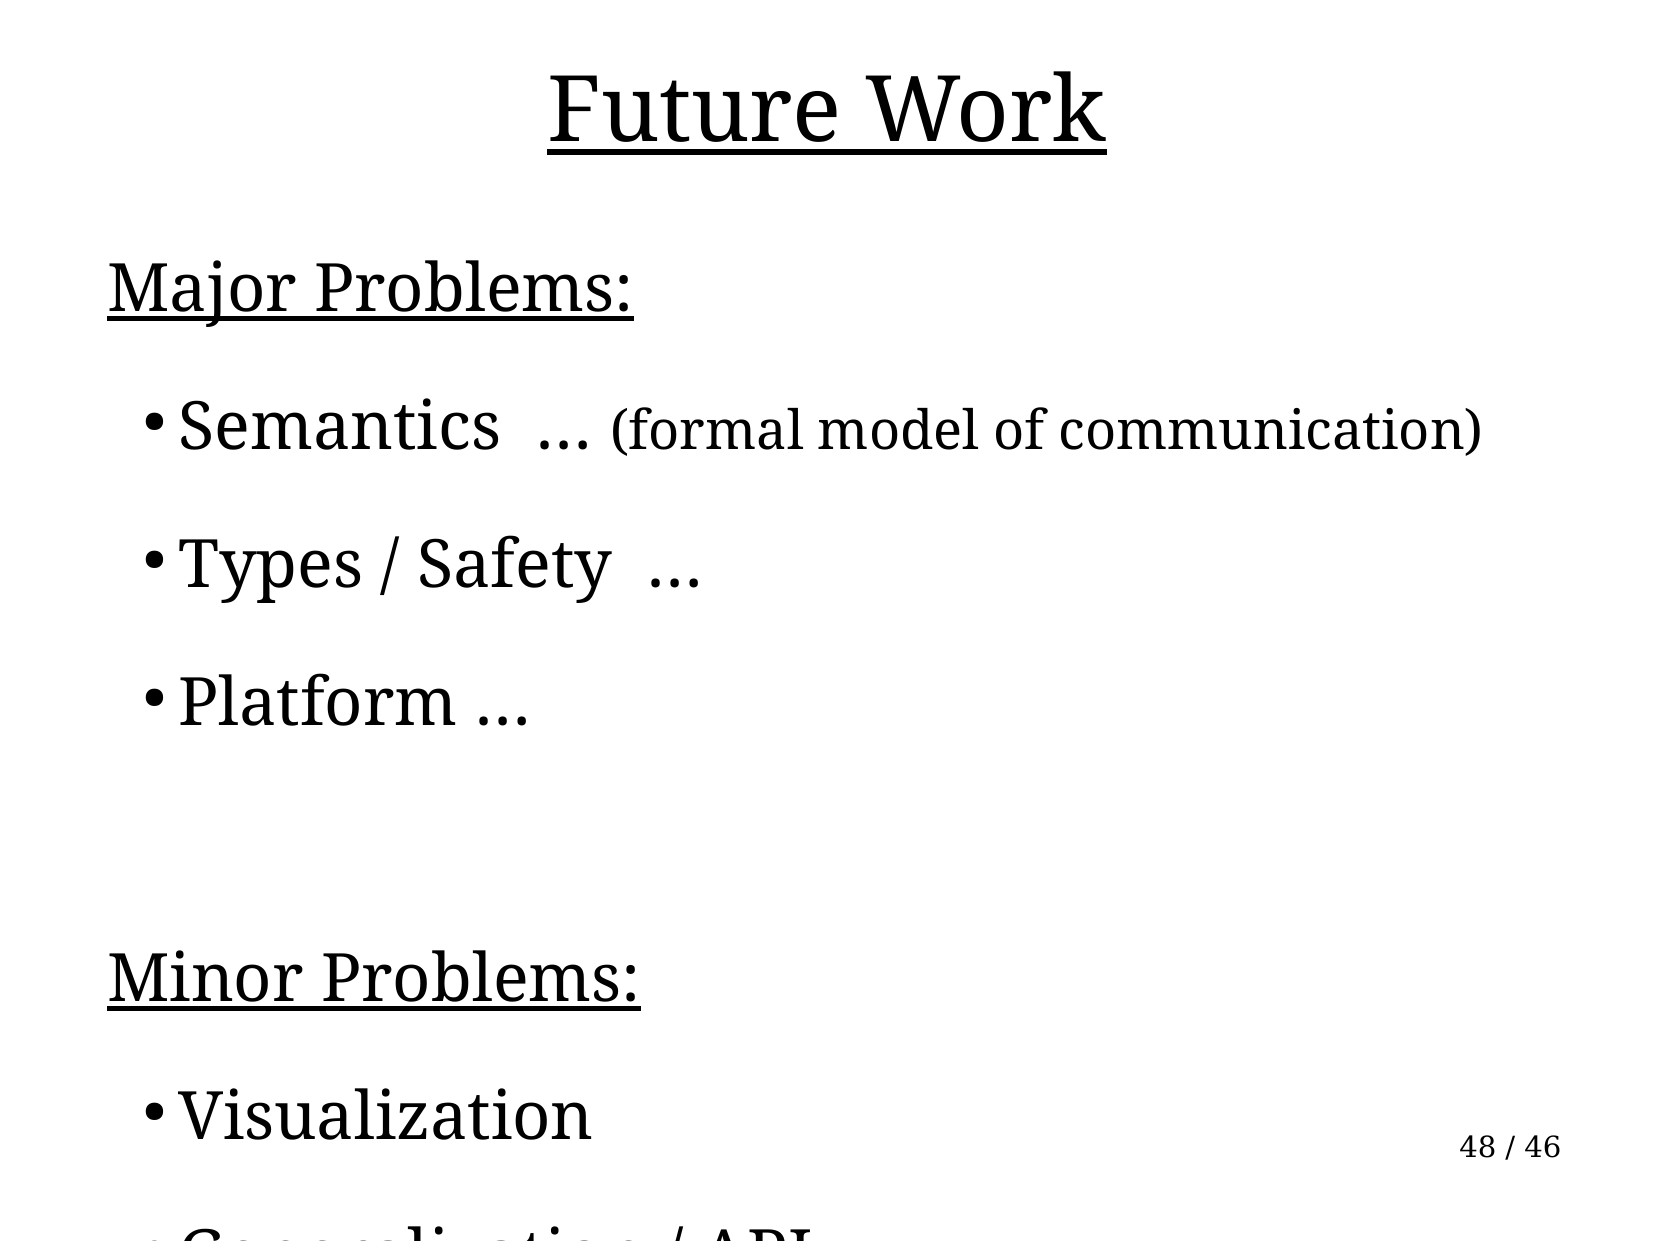

# Future Work
Major Problems:
Semantics … (formal model of communication)
Types / Safety …
Platform …
Minor Problems:
Visualization
Generalization / API
48